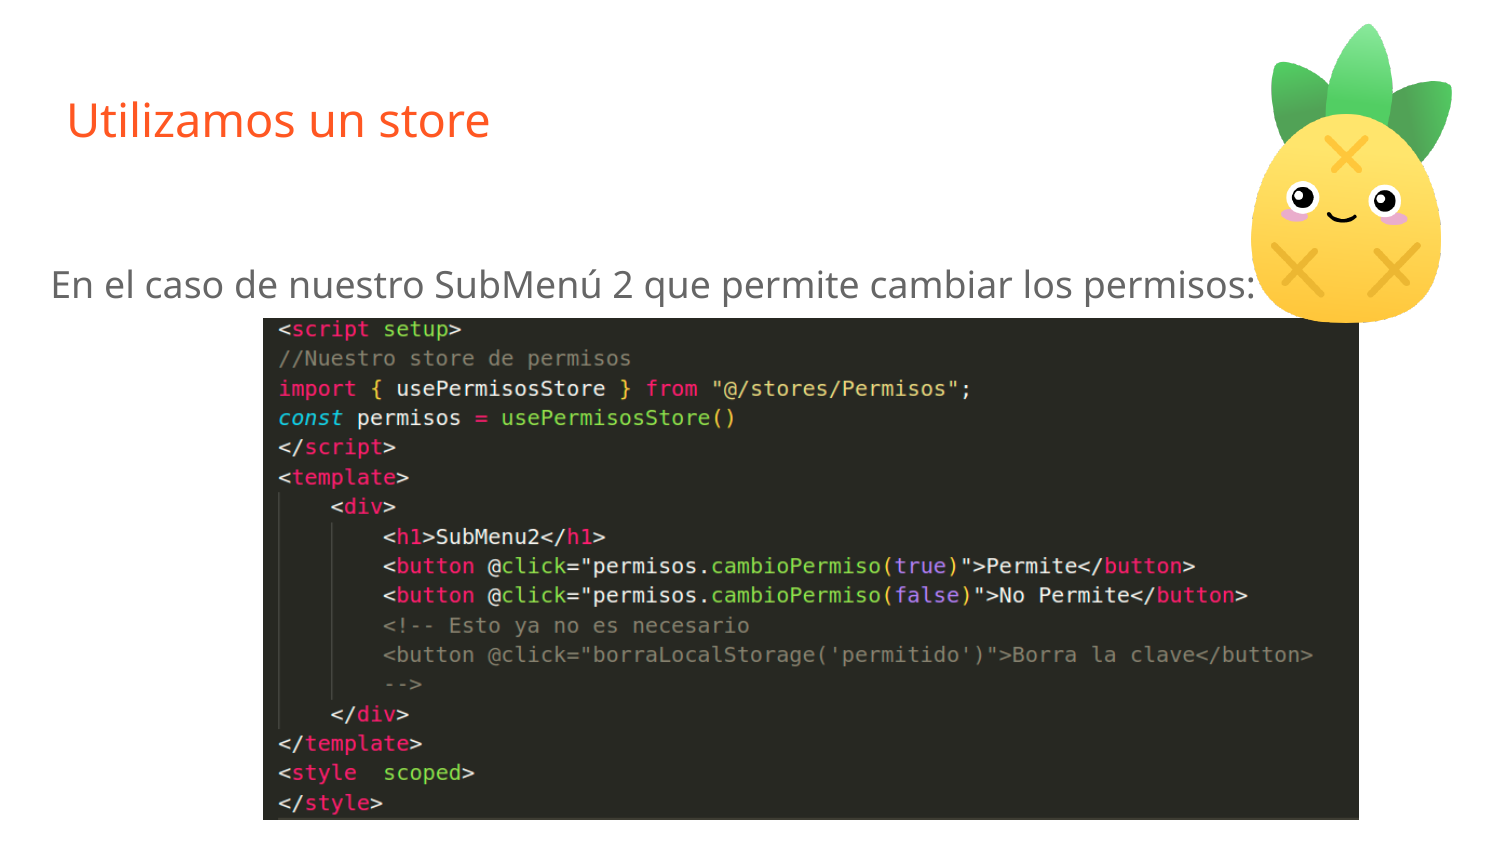

# Utilizamos un store
En el caso de nuestro SubMenú 2 que permite cambiar los permisos: